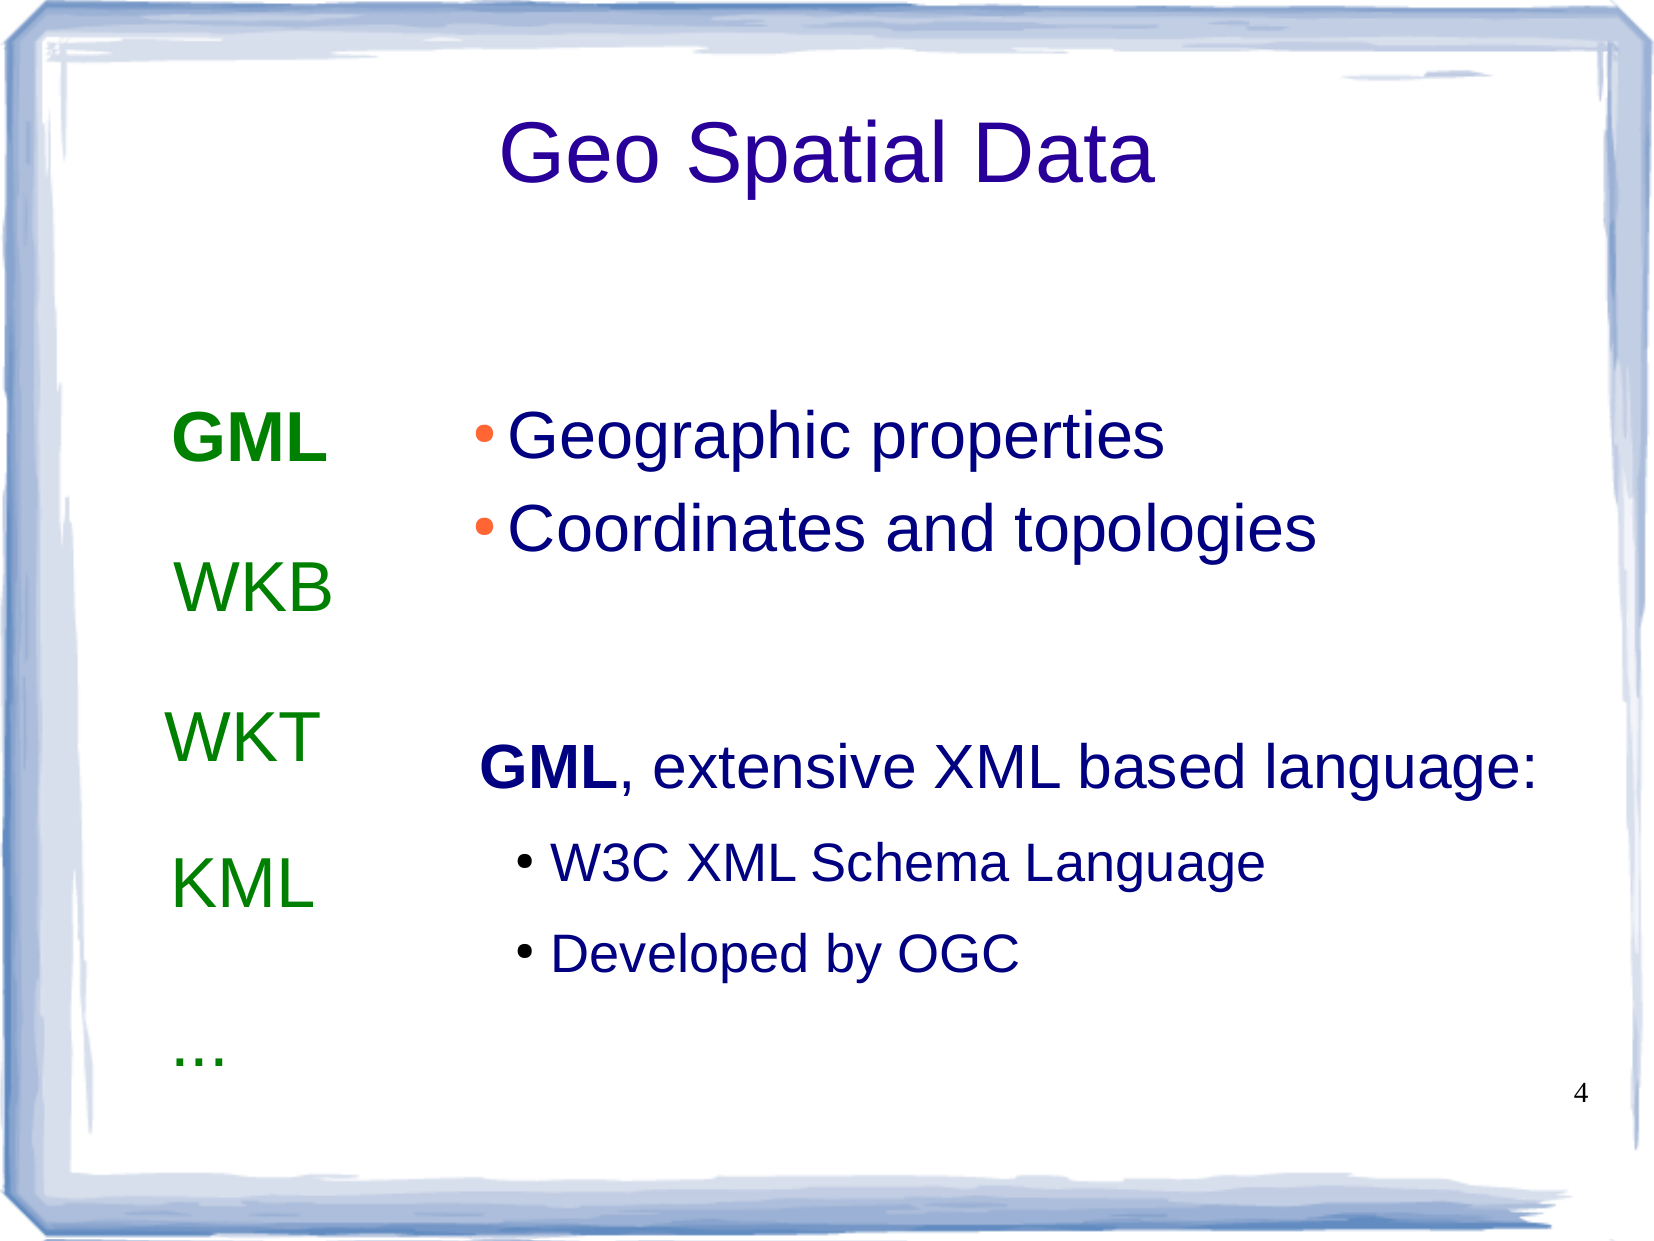

# Geo Spatial Data
Geographic properties
Coordinates and topologies
GML
WKB
WKT
GML, extensive XML based language:
W3C XML Schema Language
Developed by OGC
KML
...
4